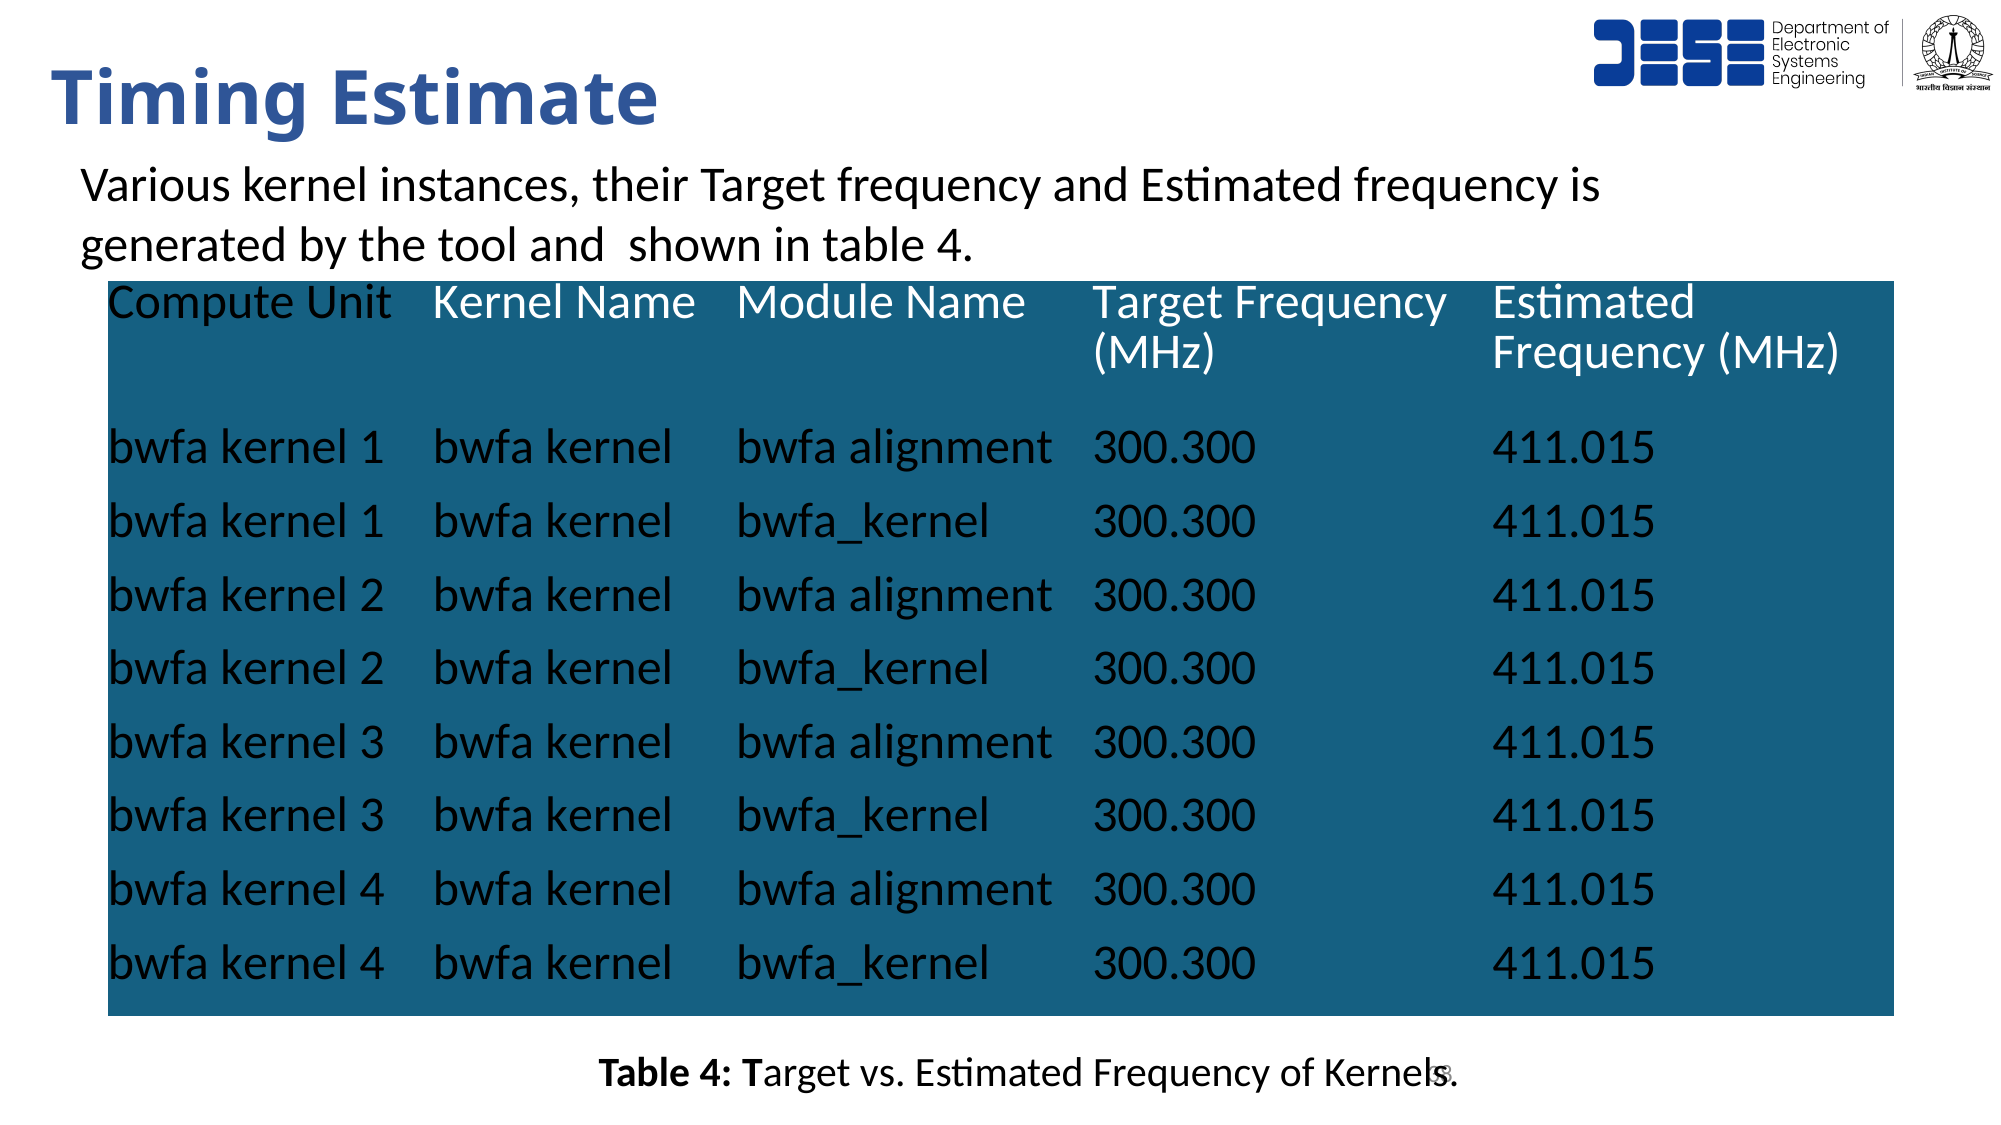

# Timing Estimate
Various kernel instances, their Target frequency and Estimated frequency is generated by the tool and  shown in table 4.
| Compute Unit | Kernel Name | Module Name | Target Frequency (MHz) | Estimated Frequency (MHz) |
| --- | --- | --- | --- | --- |
| bwfa kernel 1 | bwfa kernel | bwfa alignment | 300.300 | 411.015 |
| bwfa kernel 1 | bwfa kernel | bwfa\_kernel | 300.300 | 411.015 |
| bwfa kernel 2 | bwfa kernel | bwfa alignment | 300.300 | 411.015 |
| bwfa kernel 2 | bwfa kernel | bwfa\_kernel | 300.300 | 411.015 |
| bwfa kernel 3 | bwfa kernel | bwfa alignment | 300.300 | 411.015 |
| bwfa kernel 3 | bwfa kernel | bwfa\_kernel | 300.300 | 411.015 |
| bwfa kernel 4 | bwfa kernel | bwfa alignment | 300.300 | 411.015 |
| bwfa kernel 4 | bwfa kernel | bwfa\_kernel | 300.300 | 411.015 |
Table 4: Target vs. Estimated Frequency of Kernels.